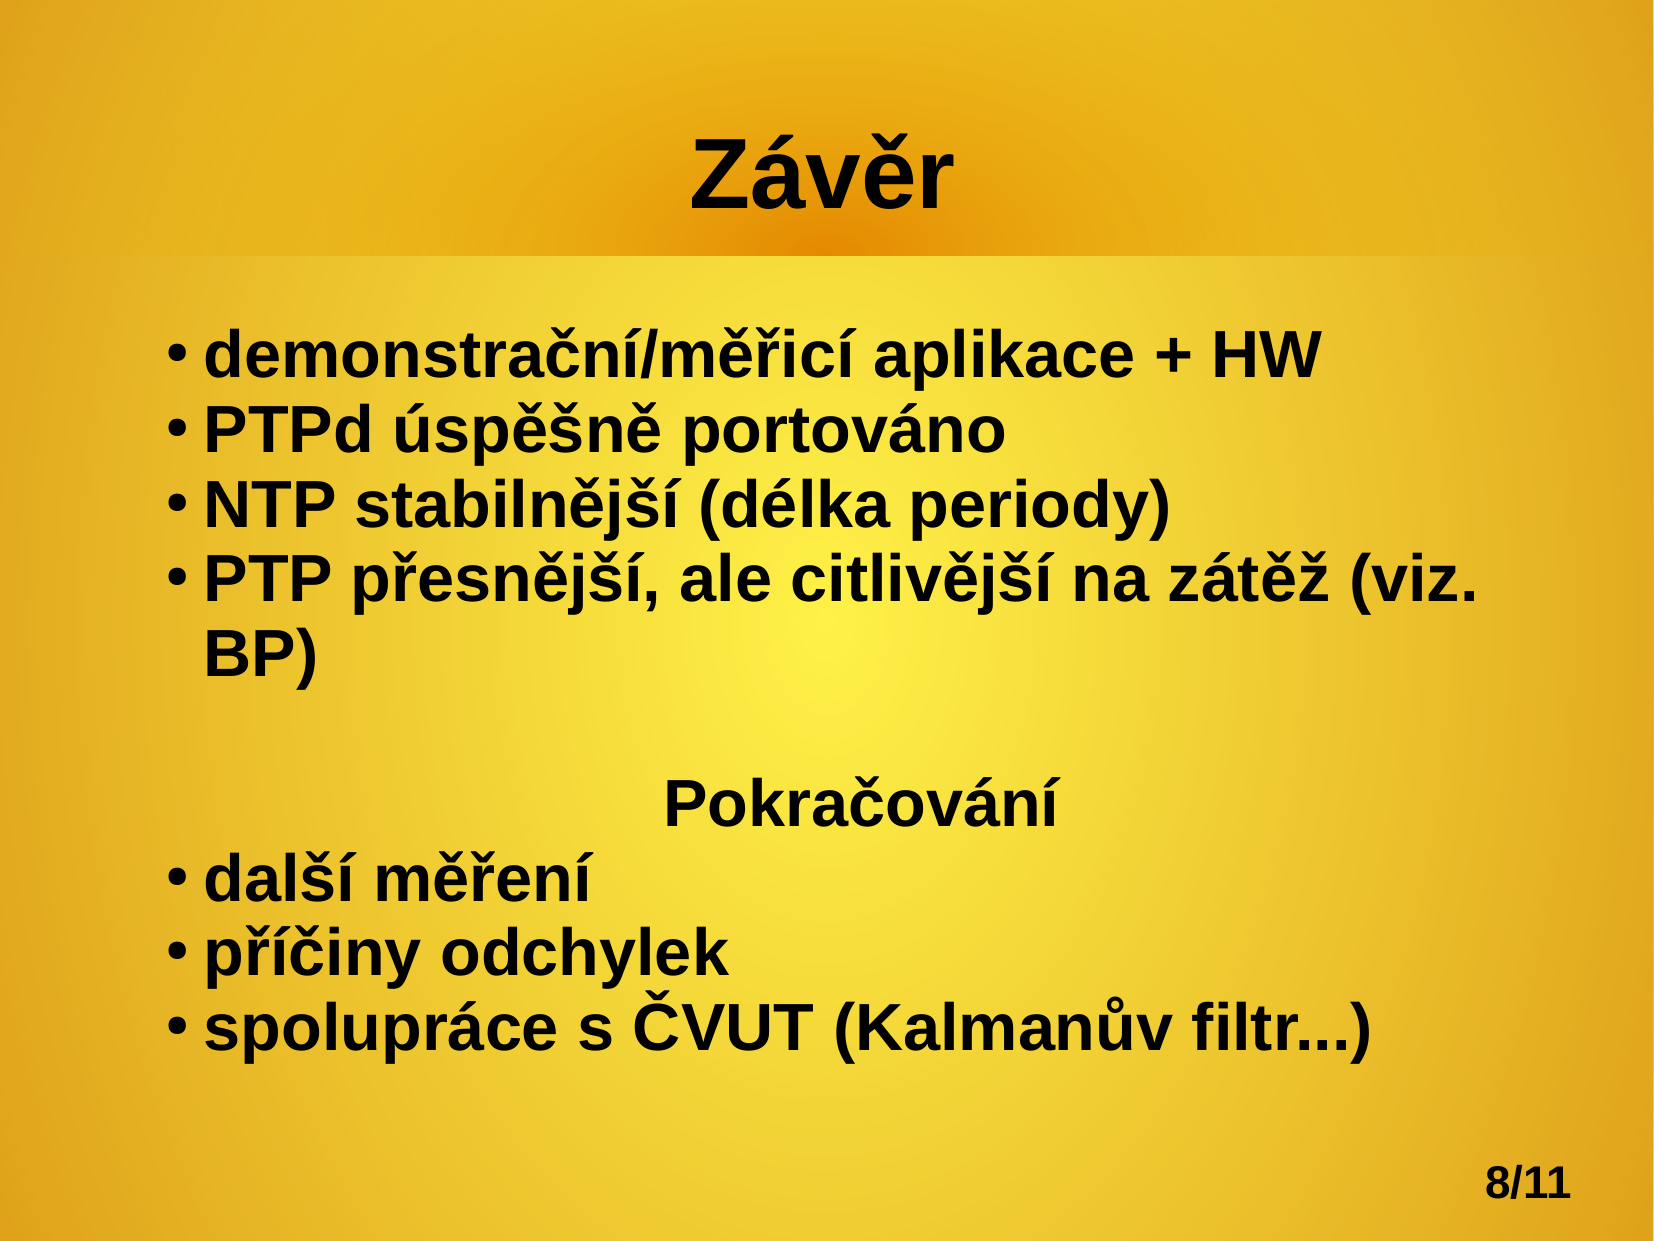

# Závěr
demonstrační/měřicí aplikace + HW
PTPd úspěšně portováno
NTP stabilnější (délka periody)
PTP přesnější, ale citlivější na zátěž (viz. BP)
Pokračování
další měření
příčiny odchylek
spolupráce s ČVUT (Kalmanův filtr...)